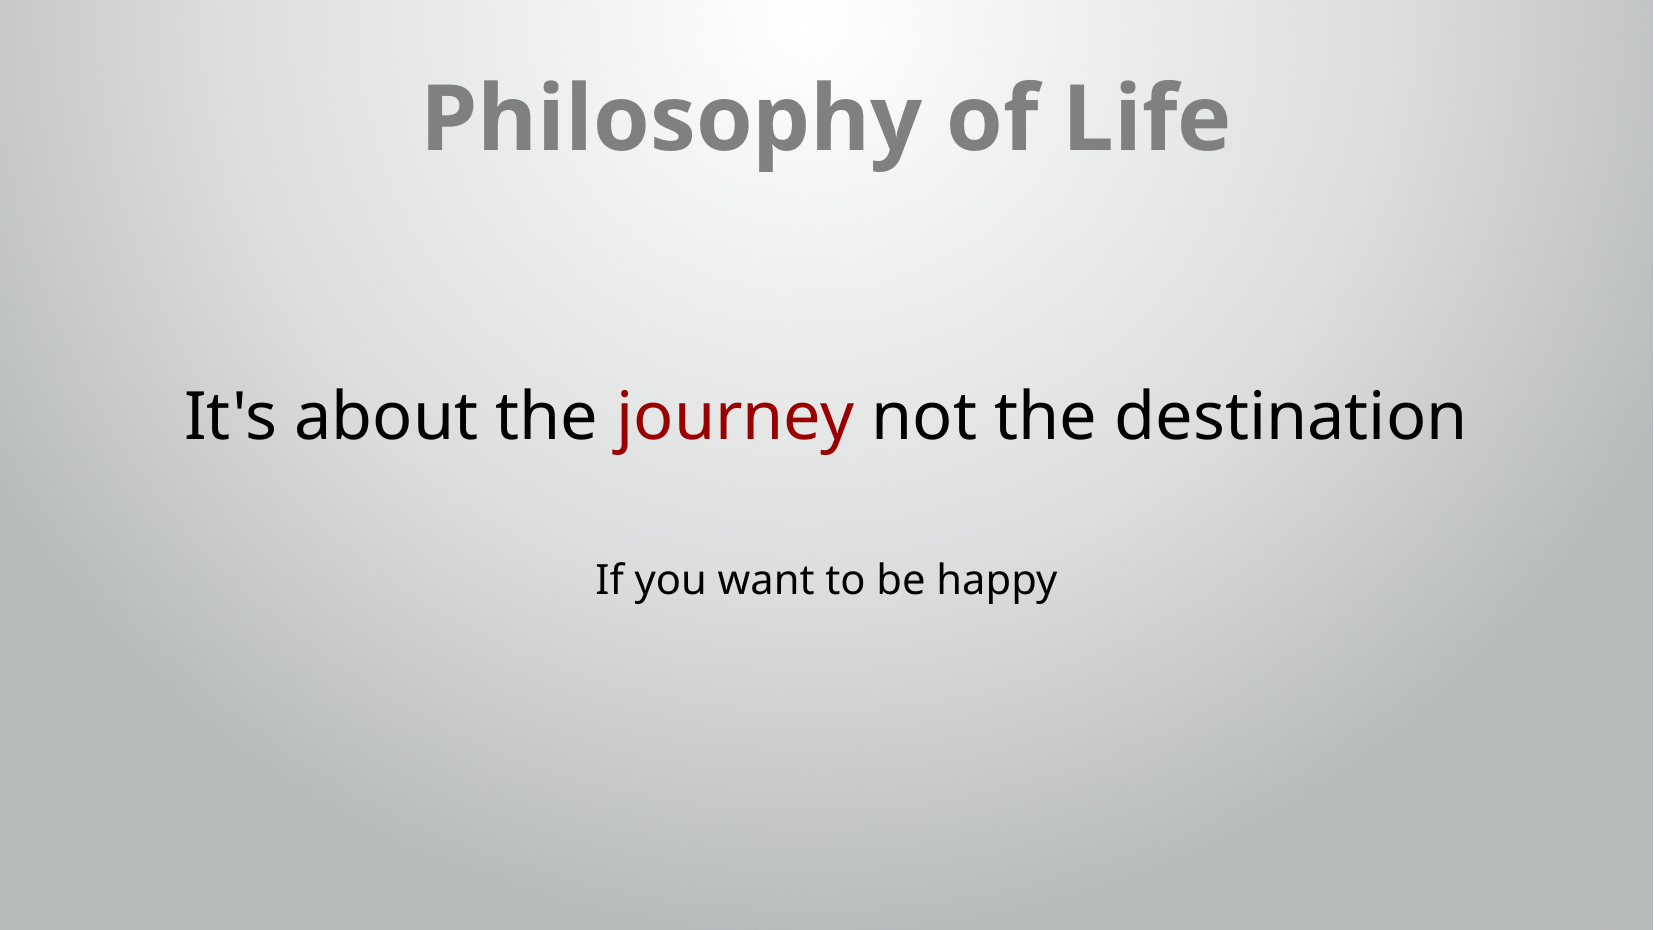

# Philosophy of Life
It's about the journey not the destination
If you want to be happy